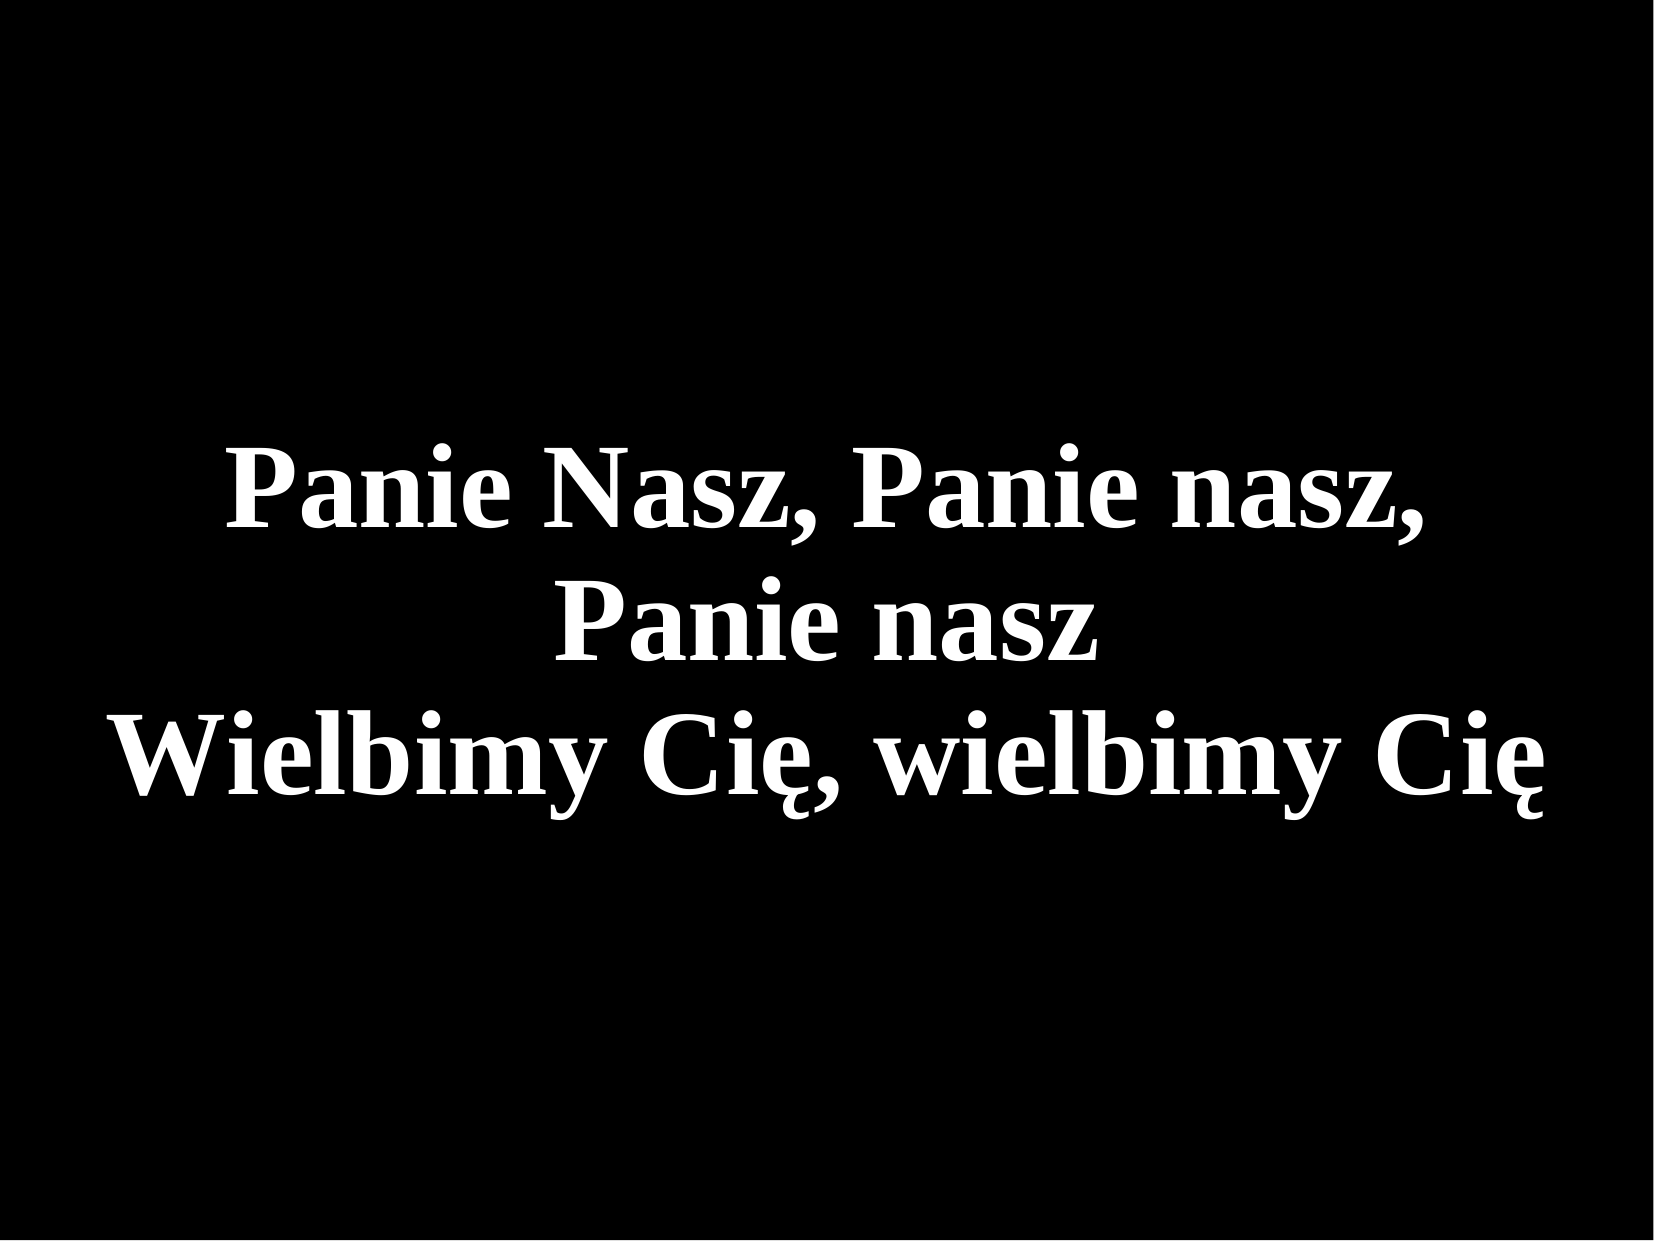

# Panie Nasz, Panie nasz, Panie nasz Wielbimy Cię, wielbimy Cię